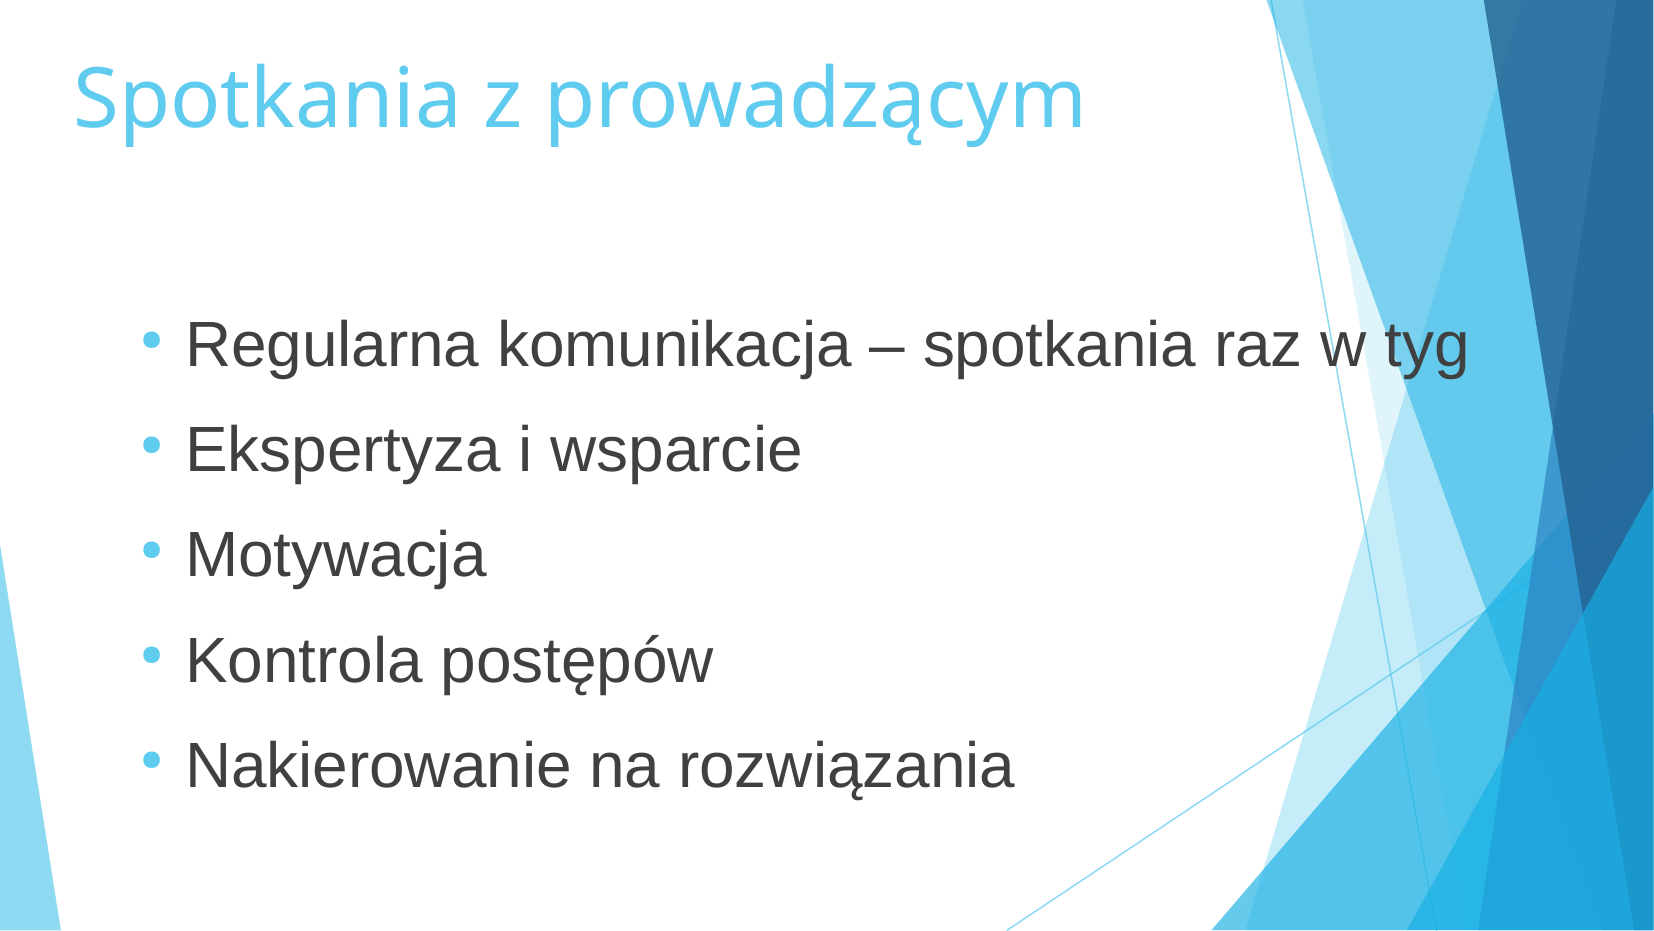

# Spotkania z prowadzącym
Regularna komunikacja – spotkania raz w tyg
Ekspertyza i wsparcie
Motywacja
Kontrola postępów
Nakierowanie na rozwiązania